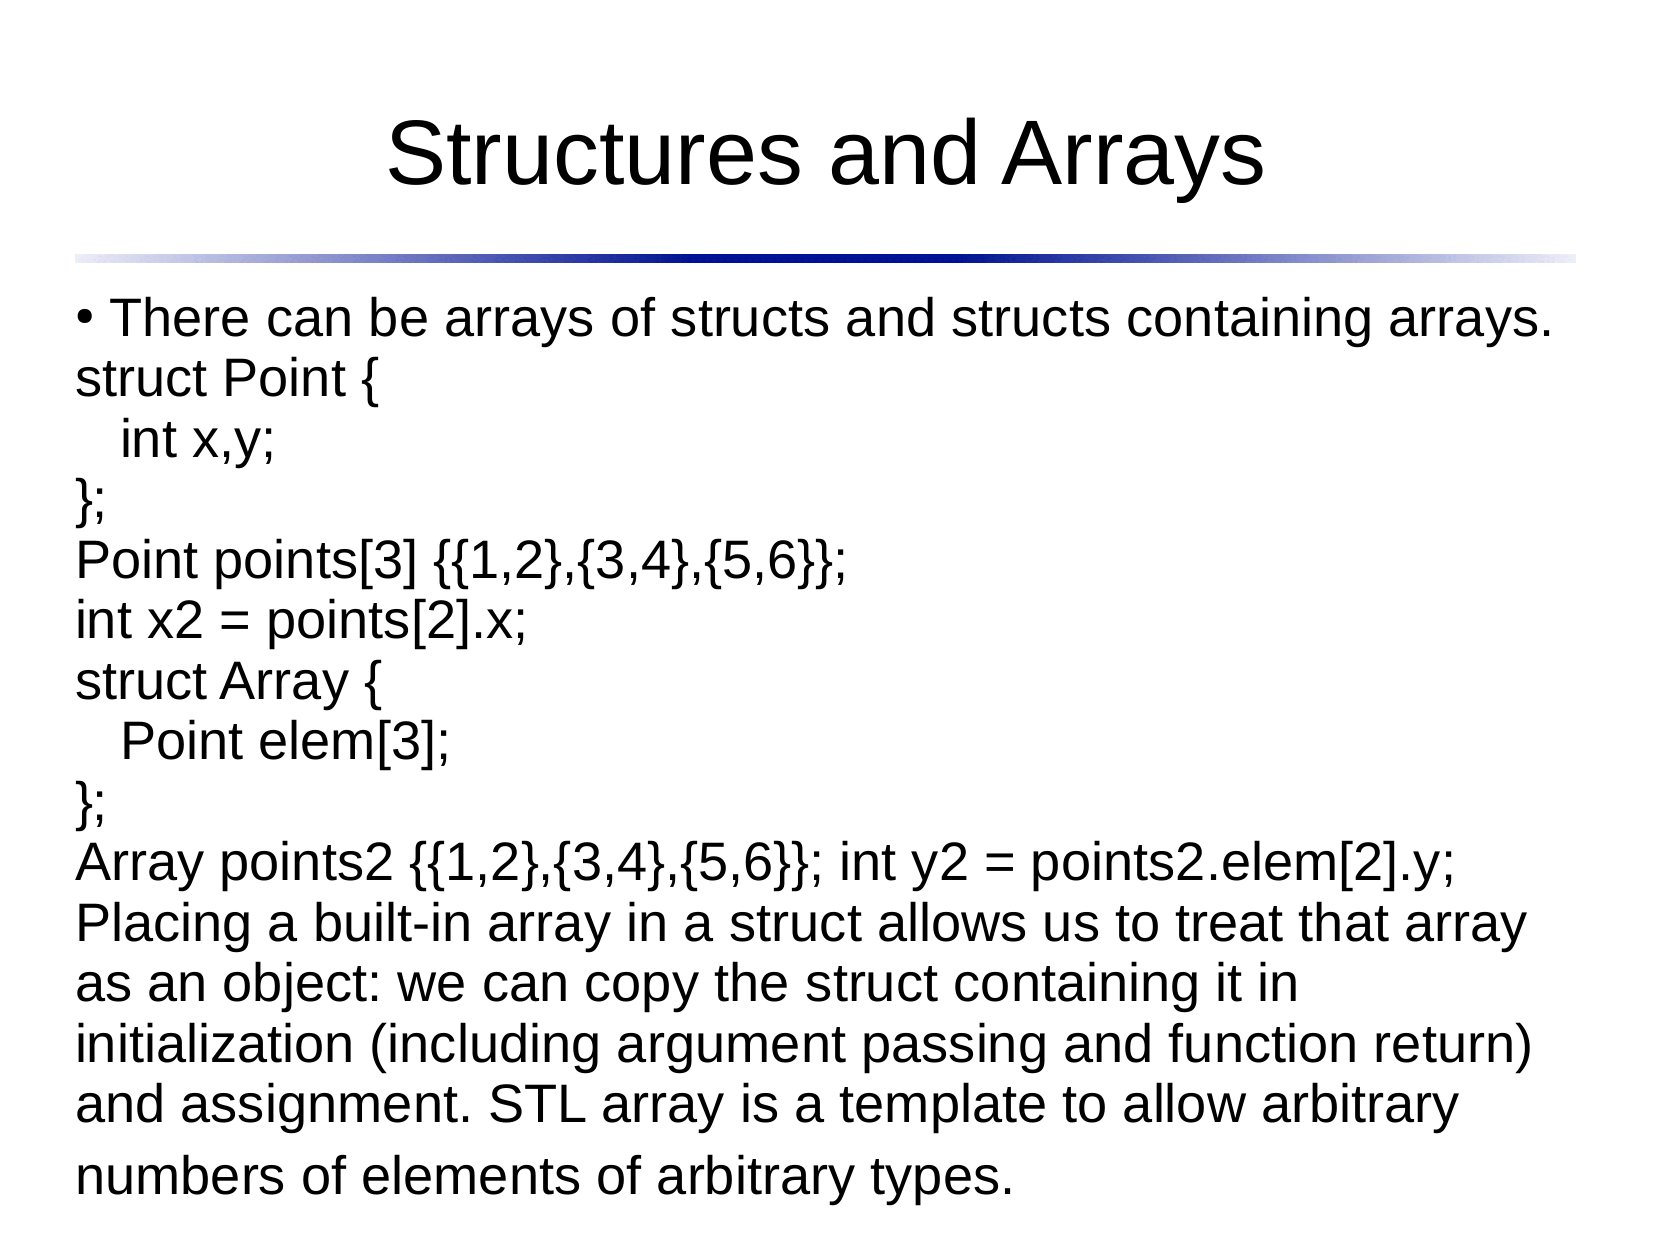

# Structures and Arrays
 There can be arrays of structs and structs containing arrays.
struct Point {
 int x,y;
};
Point points[3] {{1,2},{3,4},{5,6}};
int x2 = points[2].x;
struct Array {
 Point elem[3];
};
Array points2 {{1,2},{3,4},{5,6}}; int y2 = points2.elem[2].y;
Placing a built-in array in a struct allows us to treat that array as an object: we can copy the struct containing it in initialization (including argument passing and function return) and assignment. STL array is a template to allow arbitrary numbers of elements of arbitrary types.